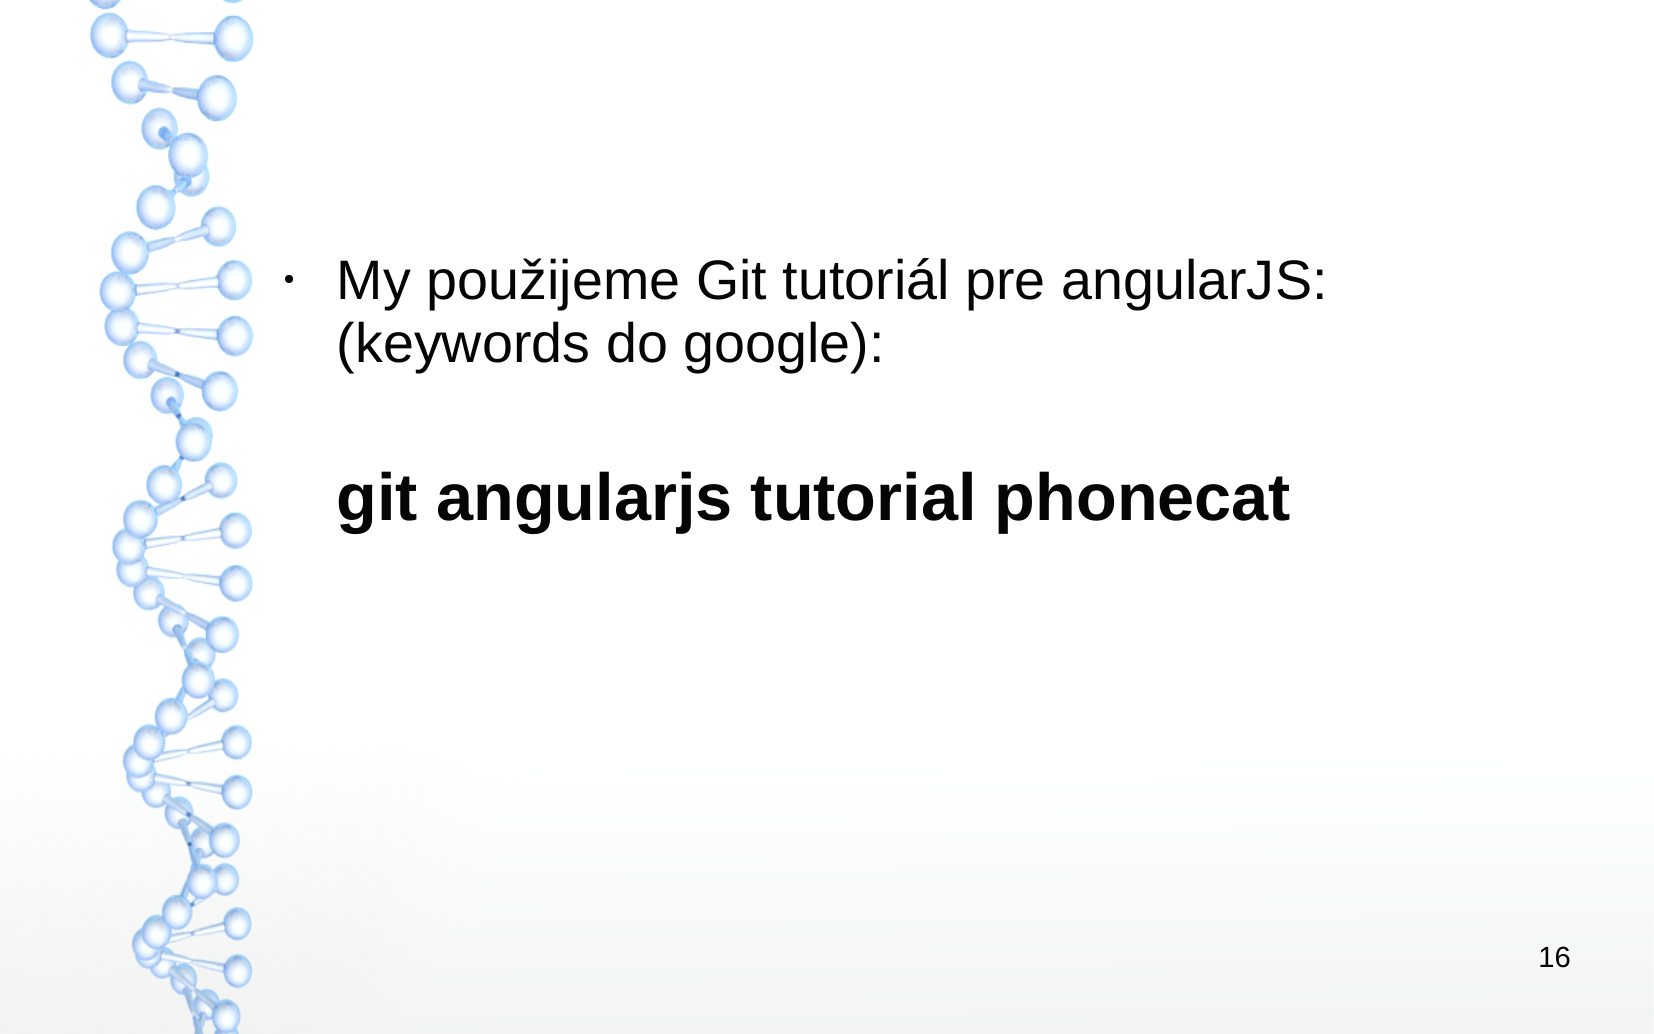

# My použijeme Git tutoriál pre angularJS: (keywords do google):
git angularjs tutorial phonecat
16